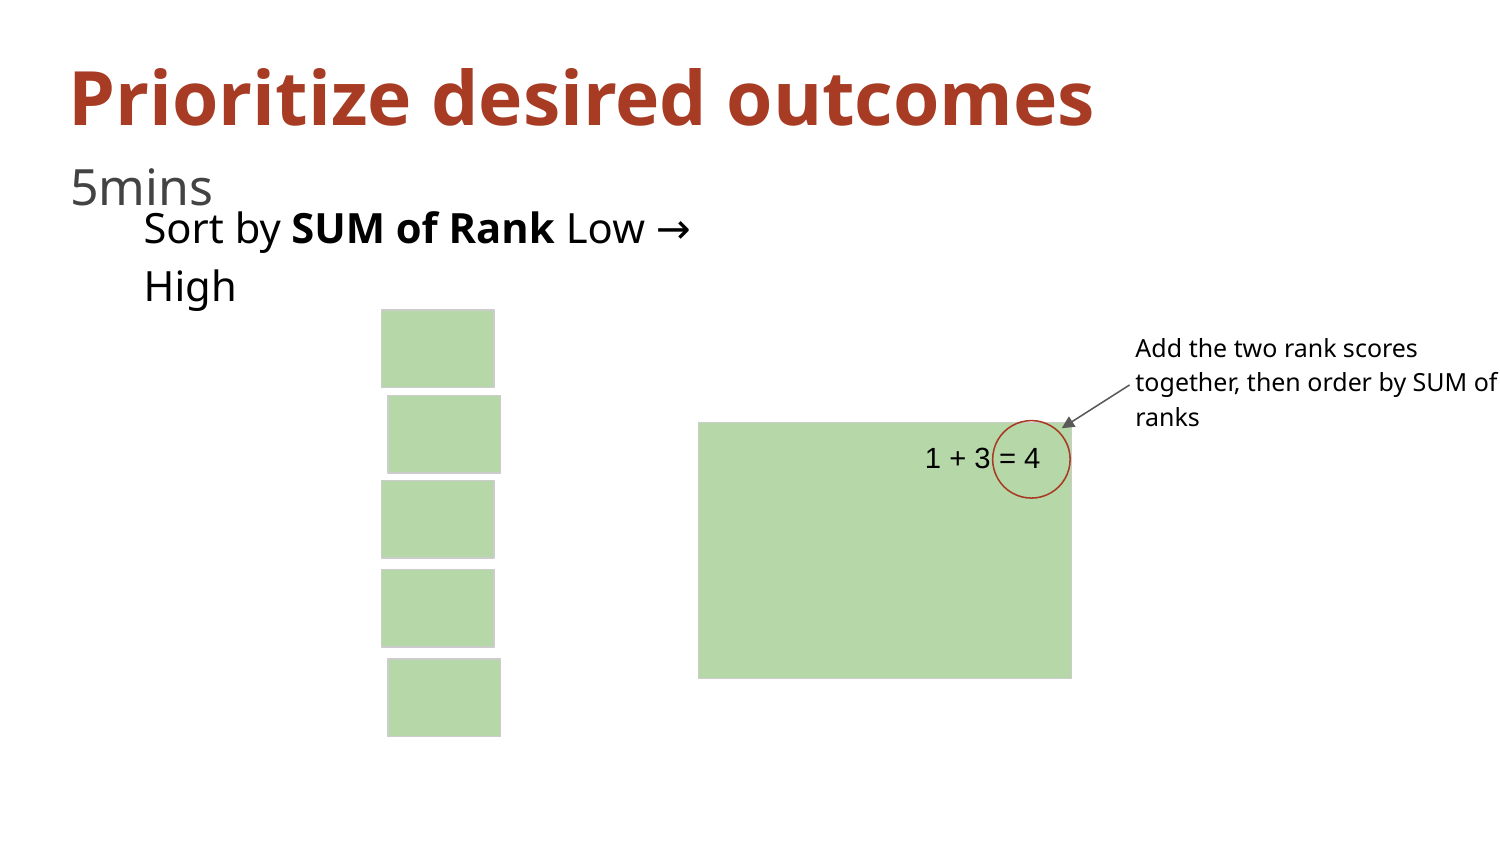

Prioritize desired outcomes
5mins
Sort by SUM of Rank Low → High
Add the two rank scores together, then order by SUM of ranks
1 + 3 = 4